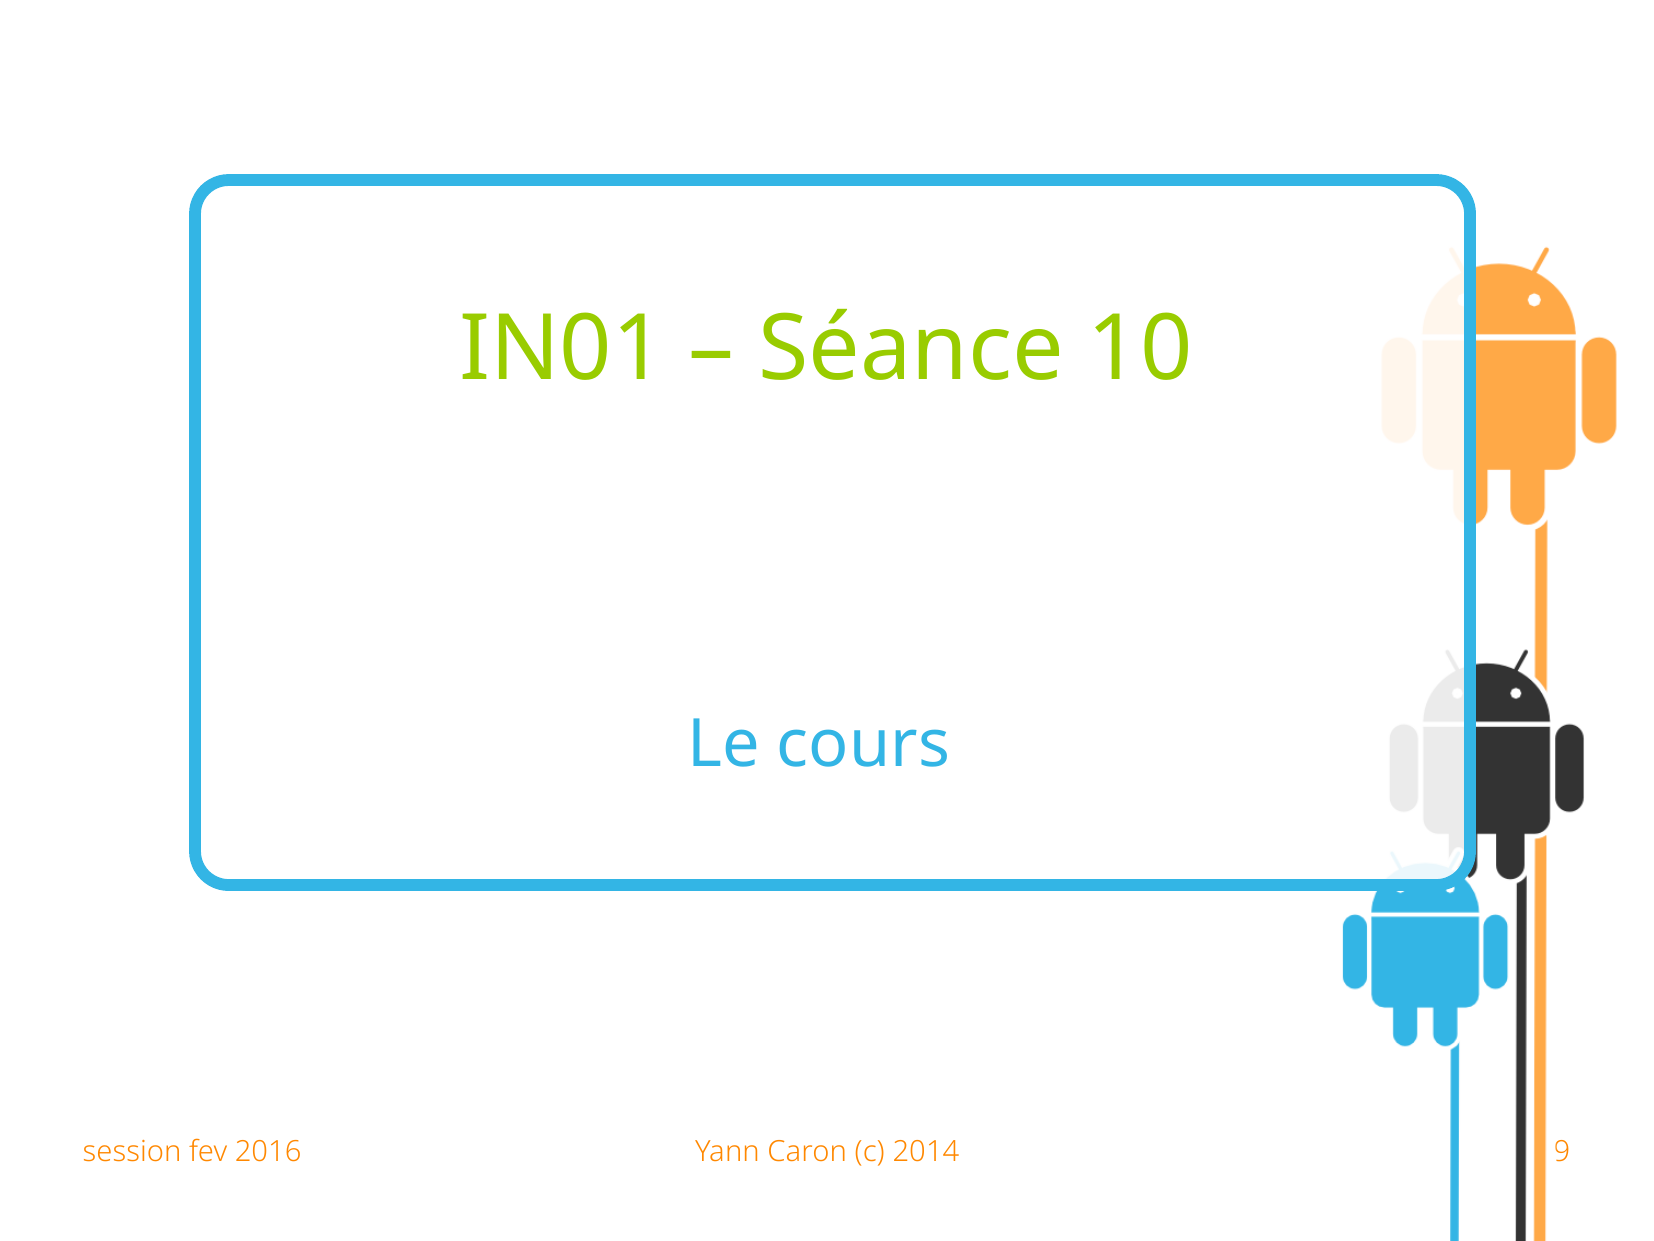

# IN01 – Séance 10
Le cours
session fev 2016
Yann Caron (c) 2014
9